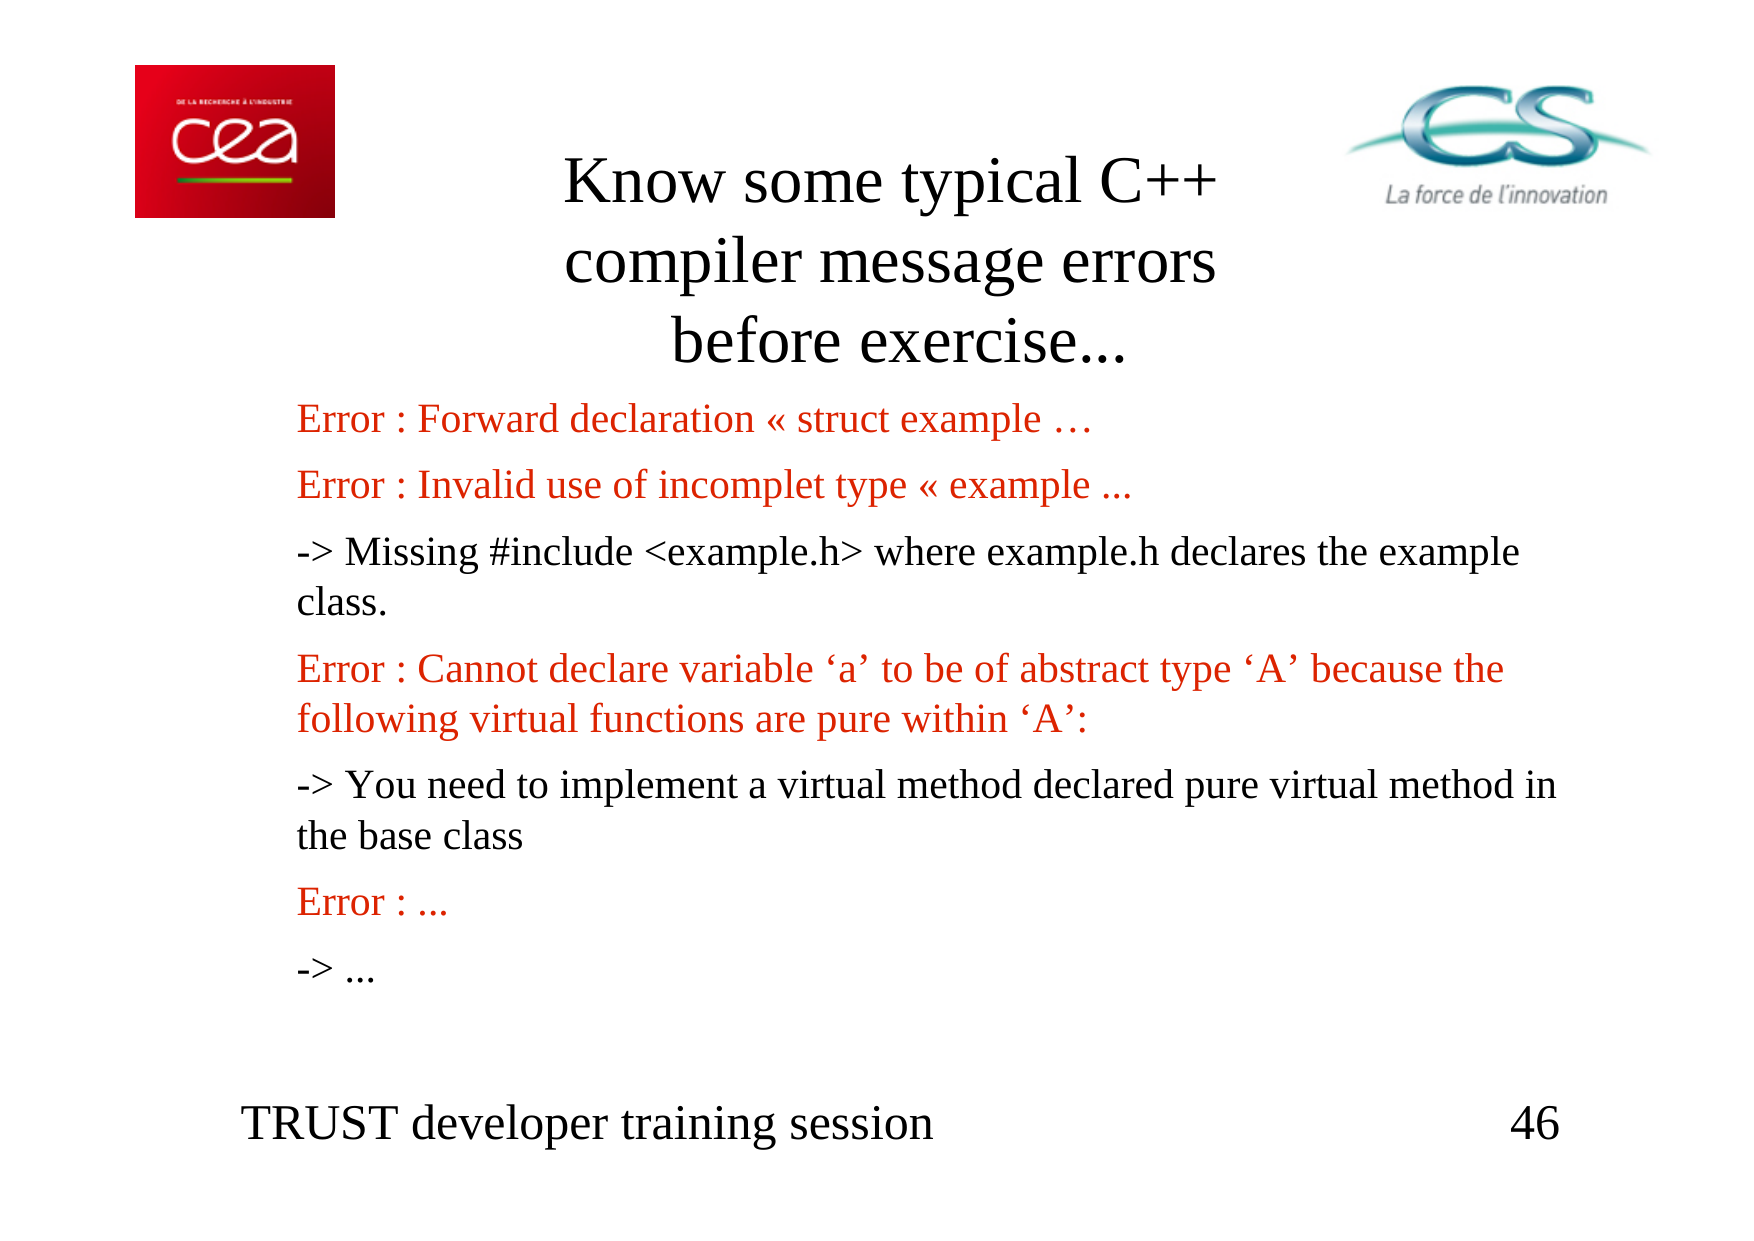

# Know some typical C++ compiler message errors before exercise...
Error : Forward declaration « struct example …
Error : Invalid use of incomplet type « example ...
-> Missing #include <example.h> where example.h declares the example class.
Error : Cannot declare variable ‘a’ to be of abstract type ‘A’ because the following virtual functions are pure within ‘A’:
-> You need to implement a virtual method declared pure virtual method in the base class
Error : ...
-> ...
TRUST developer training session
46